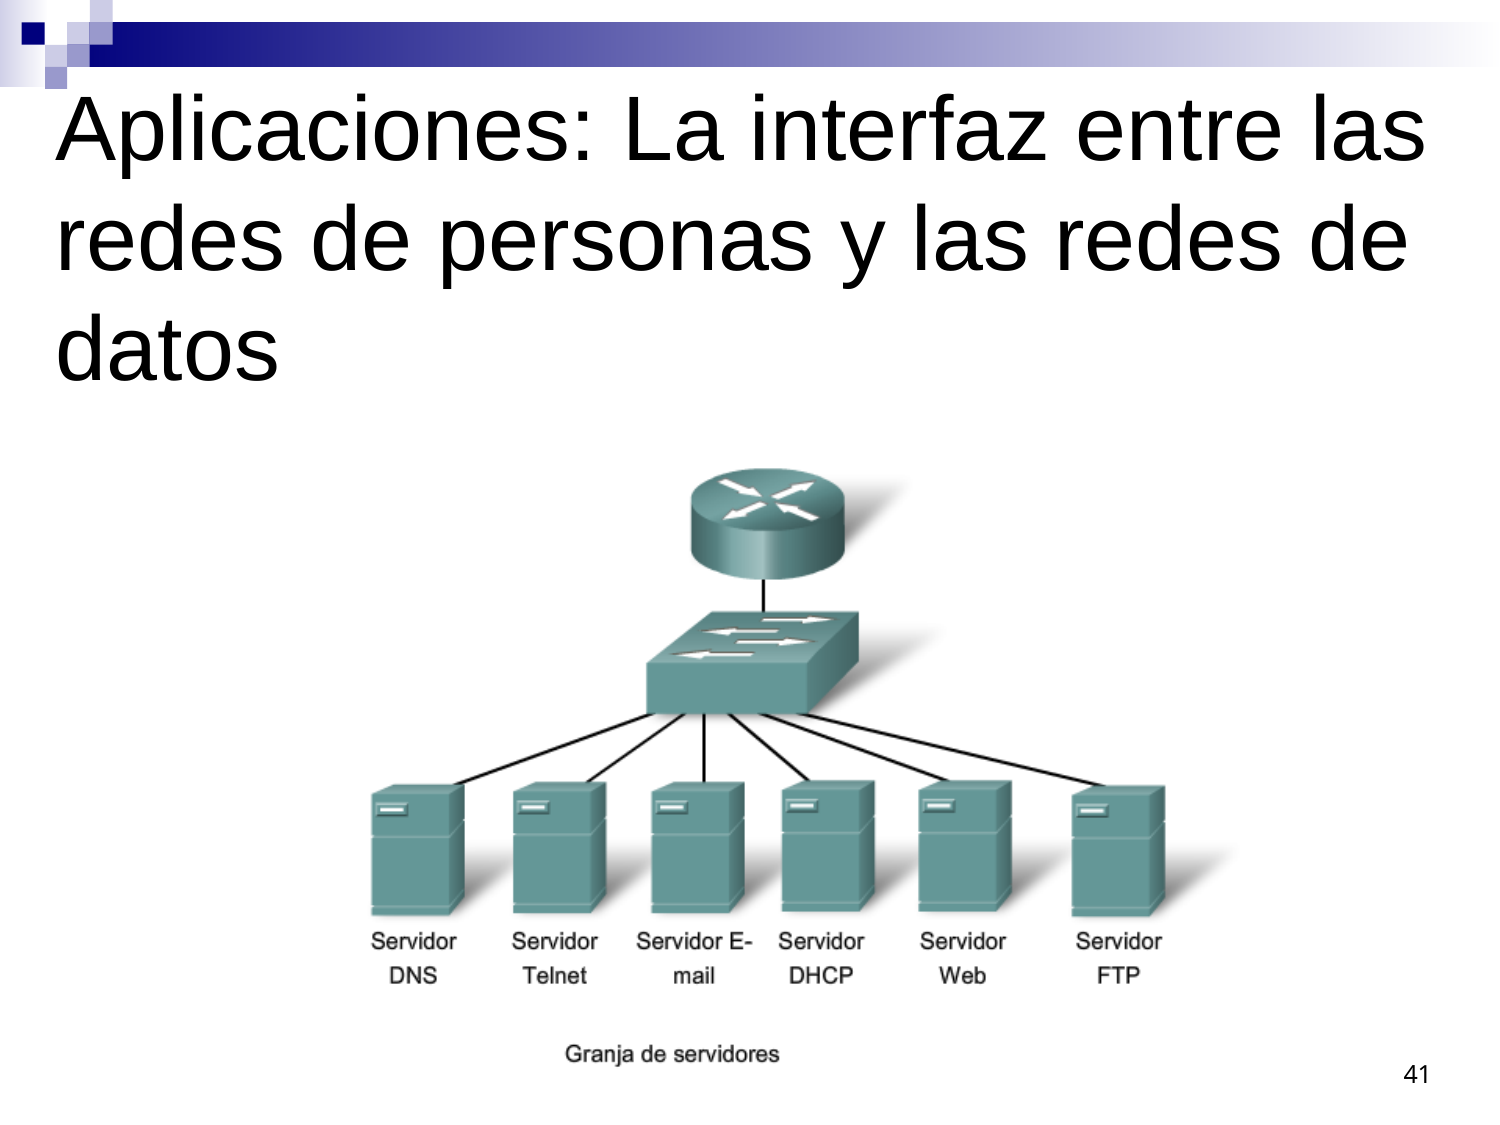

Aplicaciones: La interfaz entre las redes de personas y las redes de datos